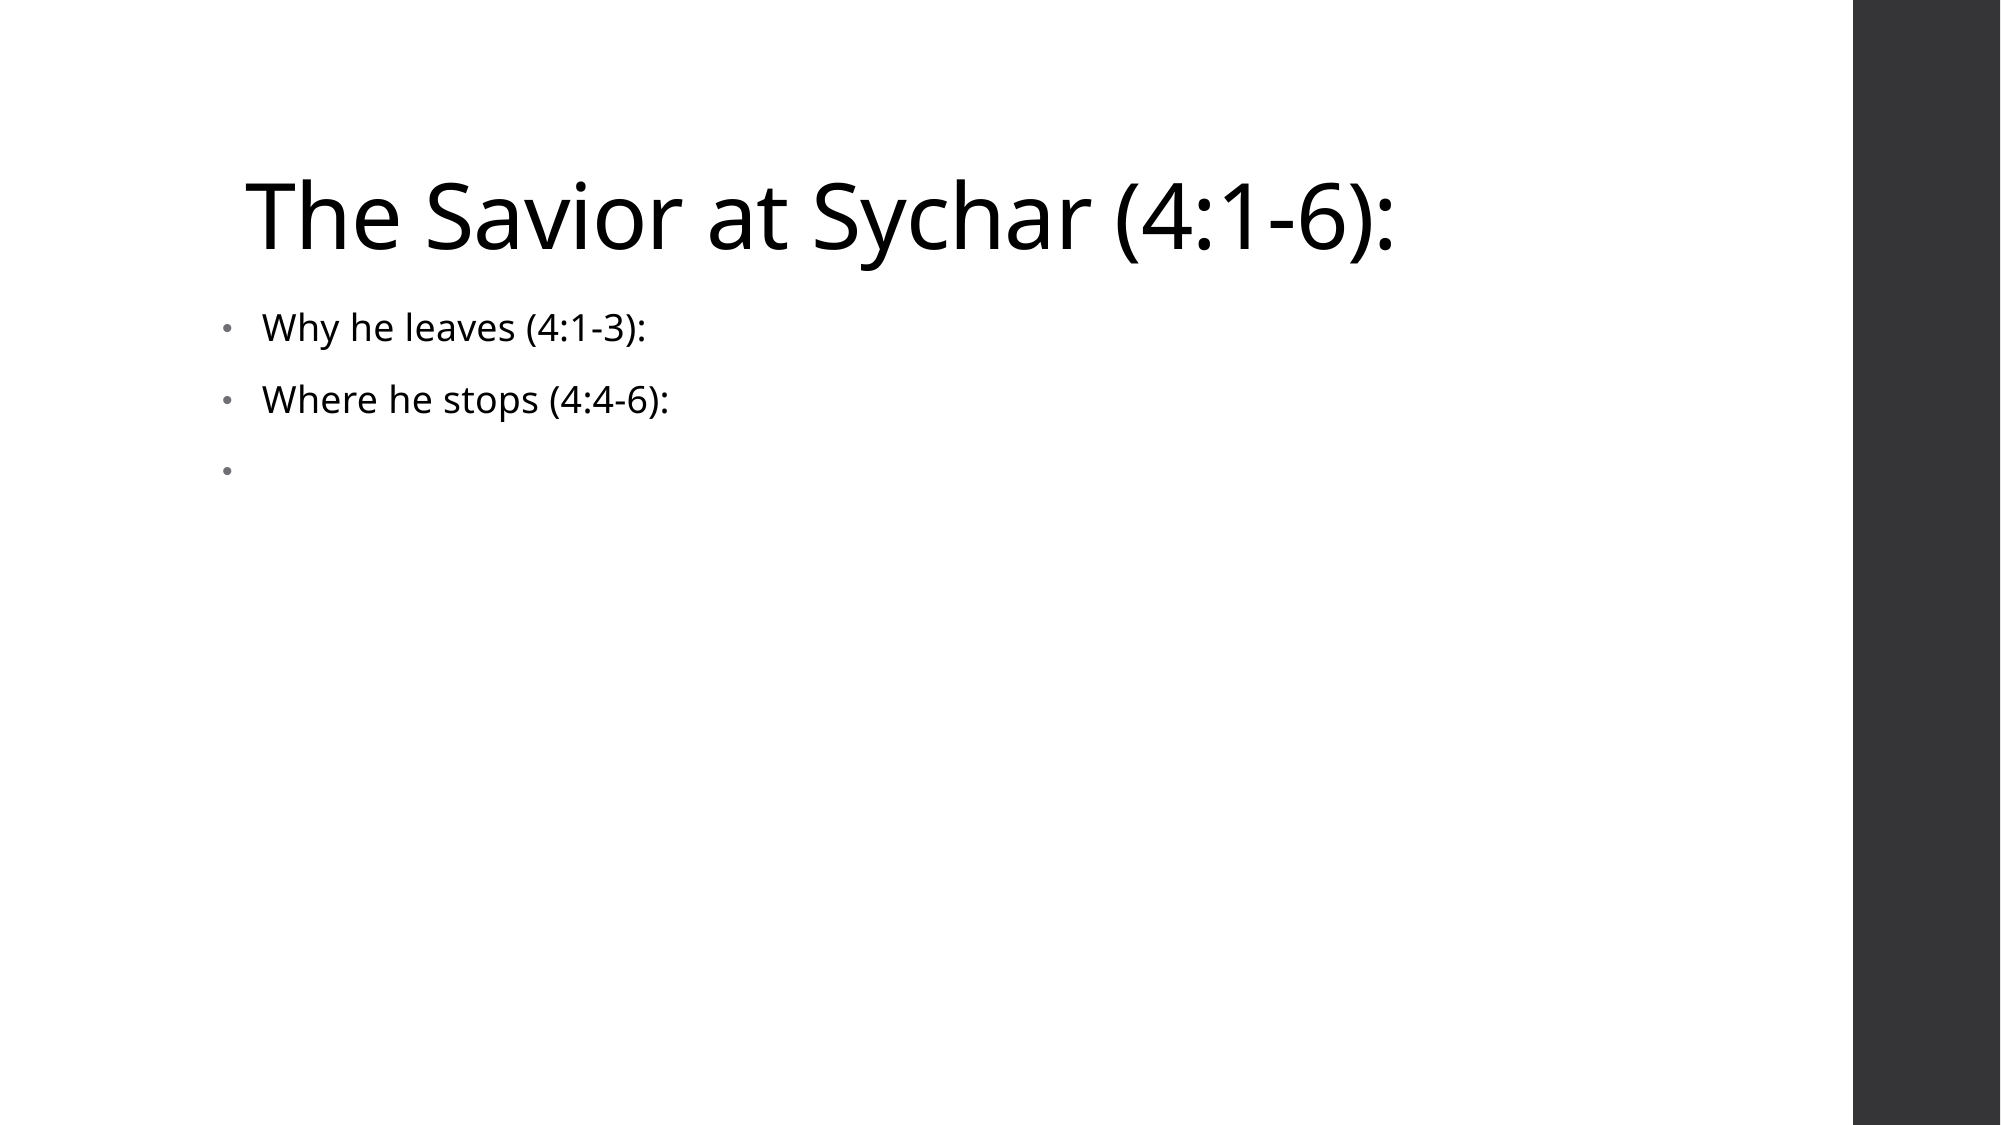

# The Savior at Sychar (4:1-6):
 Why he leaves (4:1-3):
 Where he stops (4:4-6):